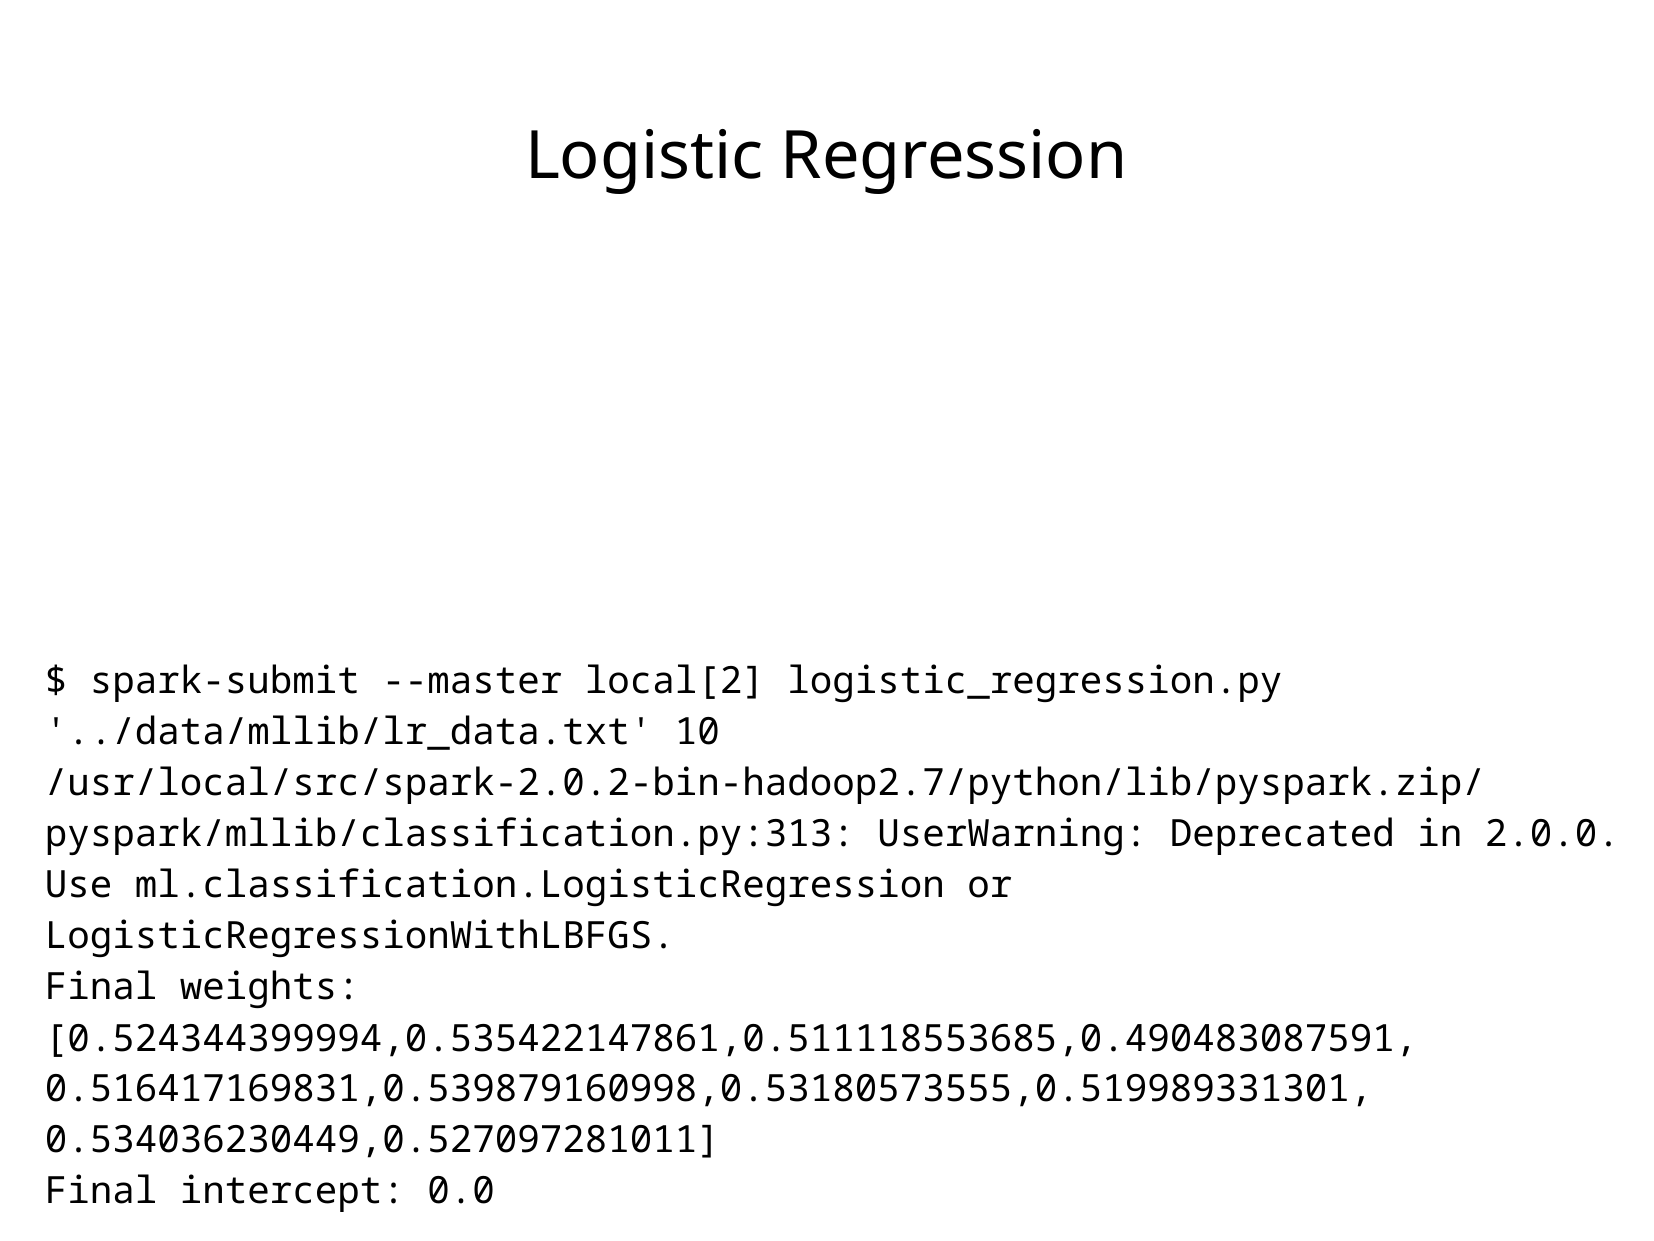

# Logistic Regression
$ spark-submit --master local[2] logistic_regression.py '../data/mllib/lr_data.txt' 10
/usr/local/src/spark-2.0.2-bin-hadoop2.7/python/lib/pyspark.zip/pyspark/mllib/classification.py:313: UserWarning: Deprecated in 2.0.0. Use ml.classification.LogisticRegression or LogisticRegressionWithLBFGS.
Final weights:
[0.524344399994,0.535422147861,0.511118553685,0.490483087591,
0.516417169831,0.539879160998,0.53180573555,0.519989331301,
0.534036230449,0.527097281011]
Final intercept: 0.0